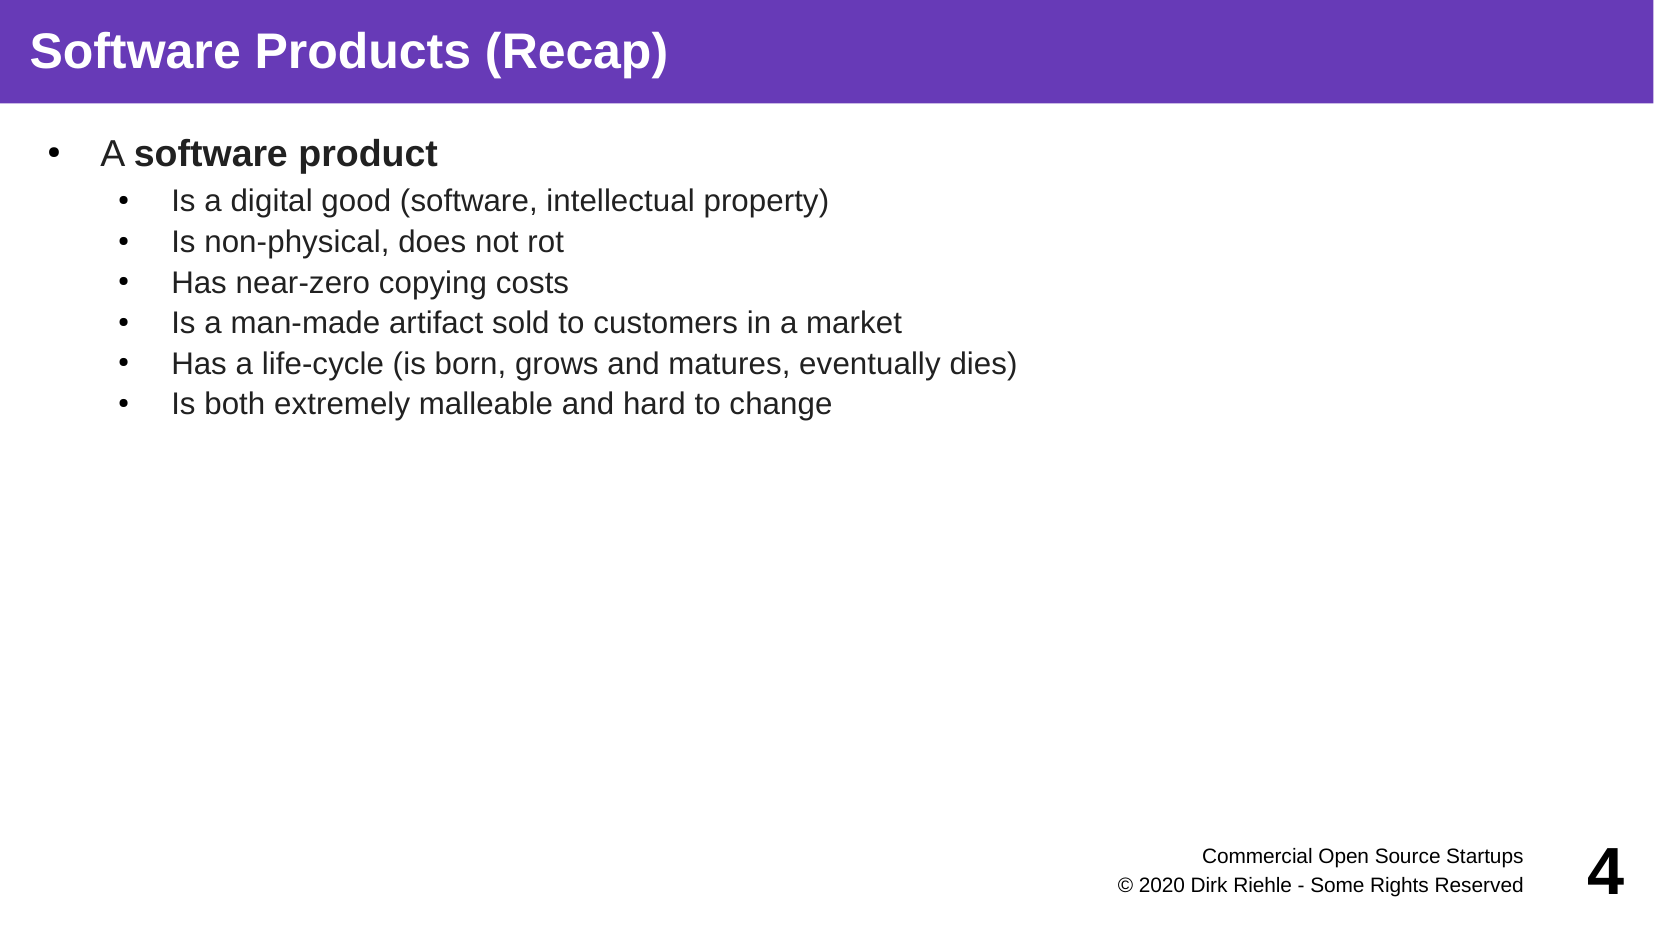

# Software Products (Recap)
A software product
Is a digital good (software, intellectual property)
Is non-physical, does not rot
Has near-zero copying costs
Is a man-made artifact sold to customers in a market
Has a life-cycle (is born, grows and matures, eventually dies)
Is both extremely malleable and hard to change
Commercial Open Source Startups
4
© 2020 Dirk Riehle - Some Rights Reserved